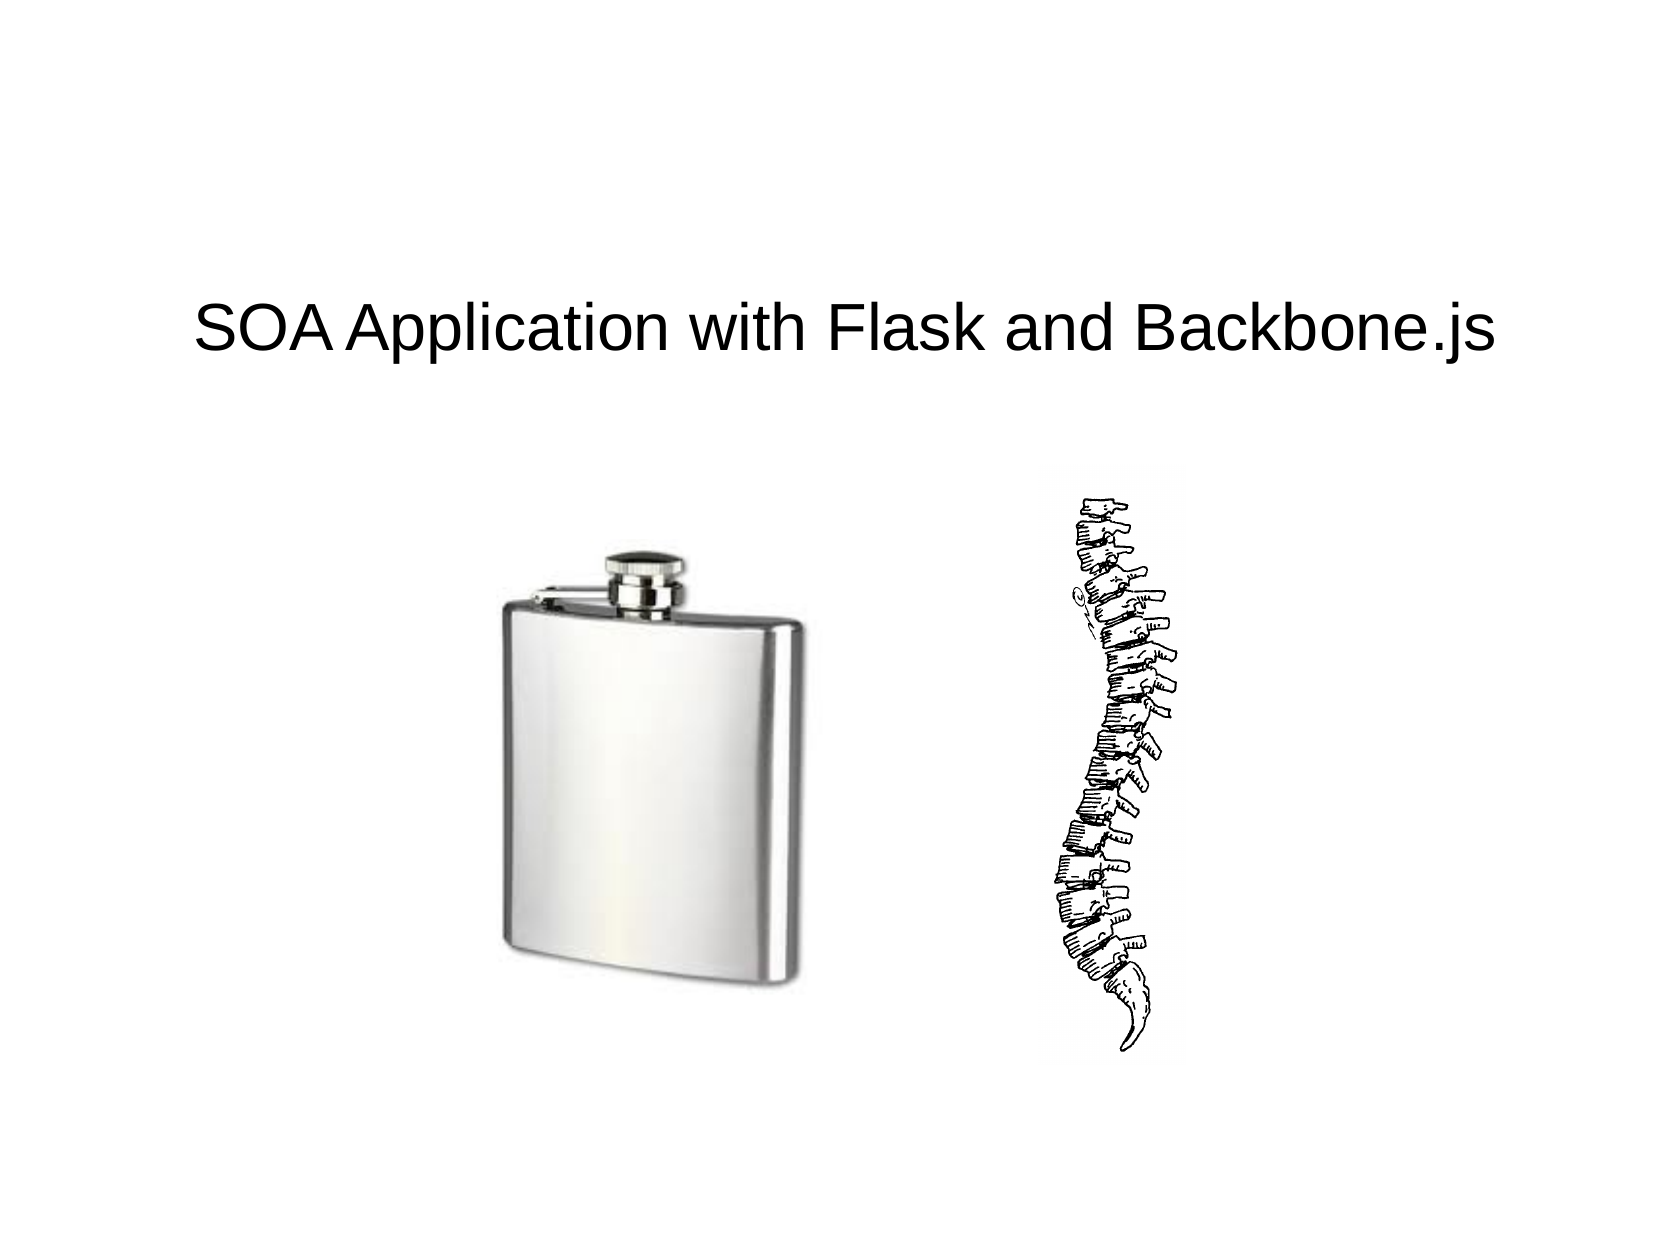

# SOA Application with Flask and Backbone.js